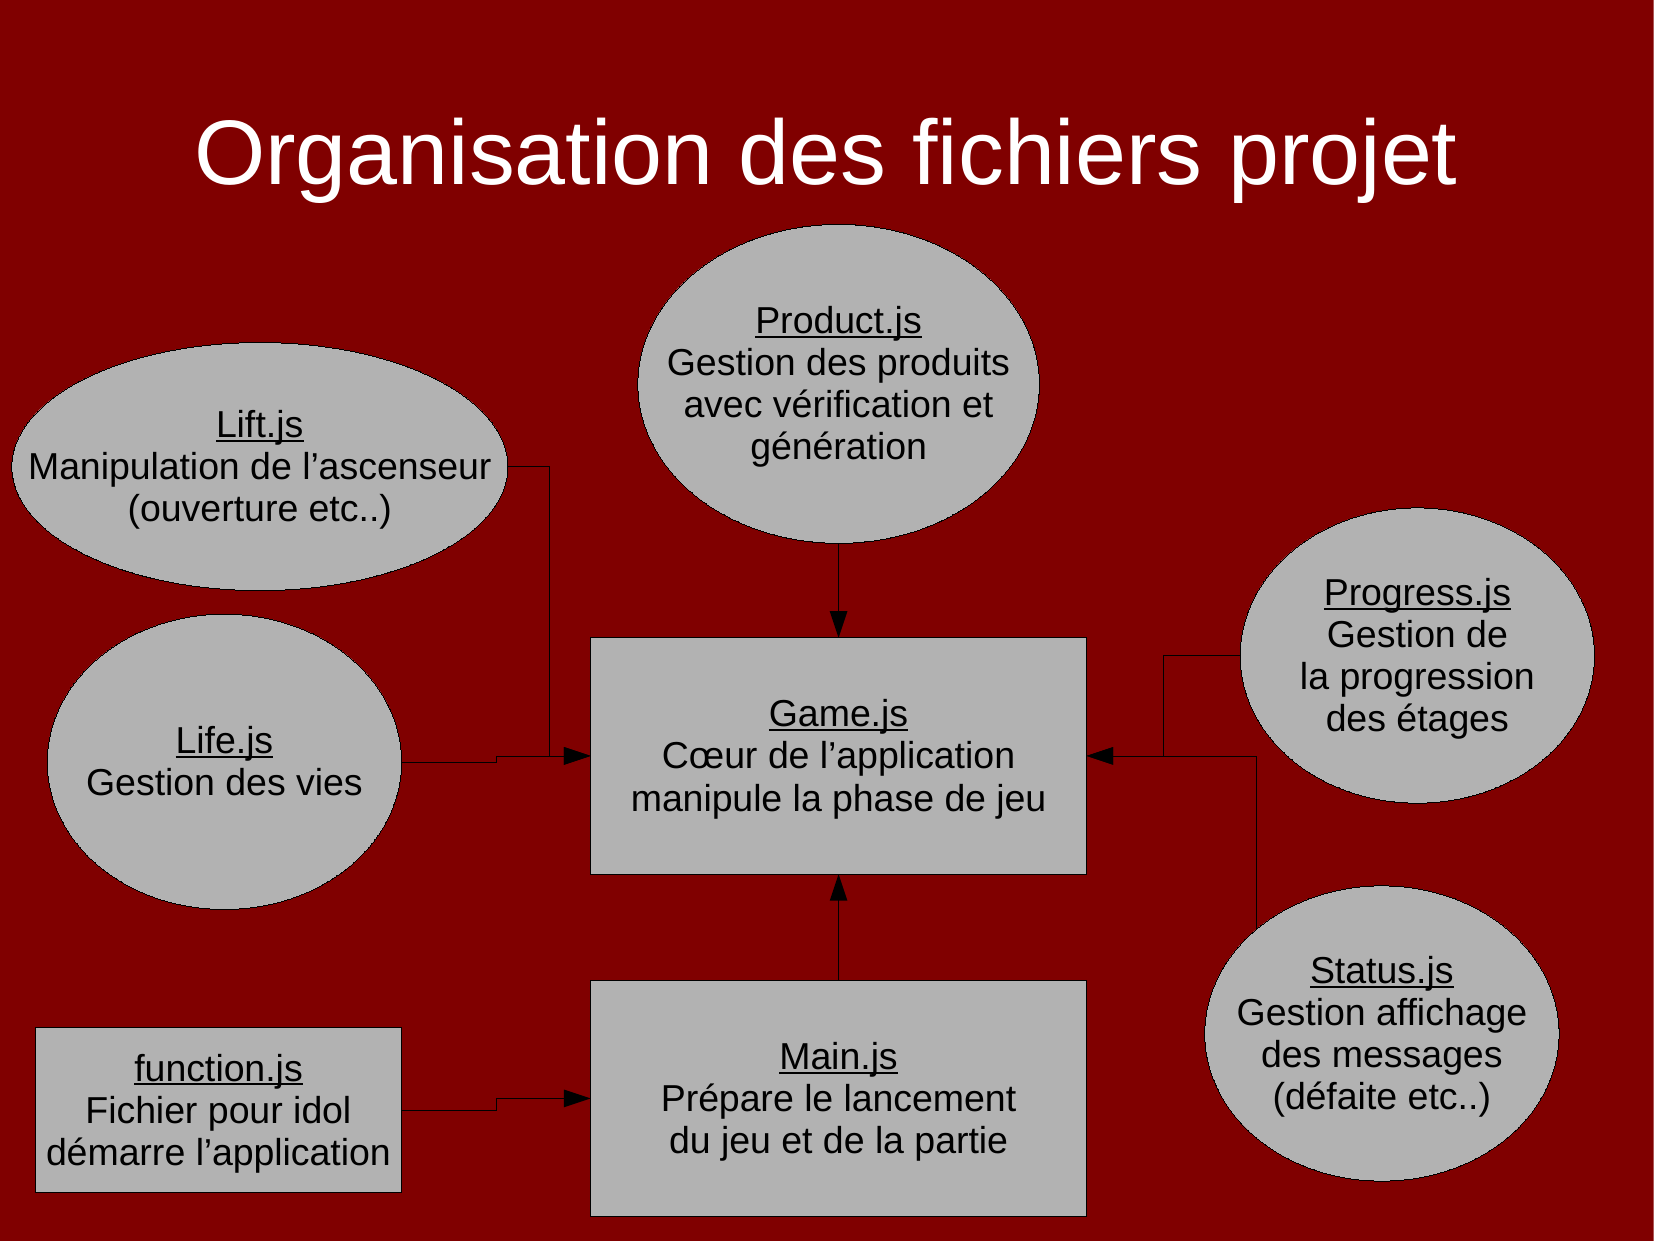

# Organisation des fichiers projet
Product.js
Gestion des produits
avec vérification et
génération
Lift.js
Manipulation de l’ascenseur
(ouverture etc..)
Progress.js
Gestion de
la progression
des étages
Life.js
Gestion des vies
Game.js
Cœur de l’application
manipule la phase de jeu
Status.js
Gestion affichage
des messages
(défaite etc..)
Main.js
Prépare le lancement
du jeu et de la partie
function.js
Fichier pour idol
démarre l’application